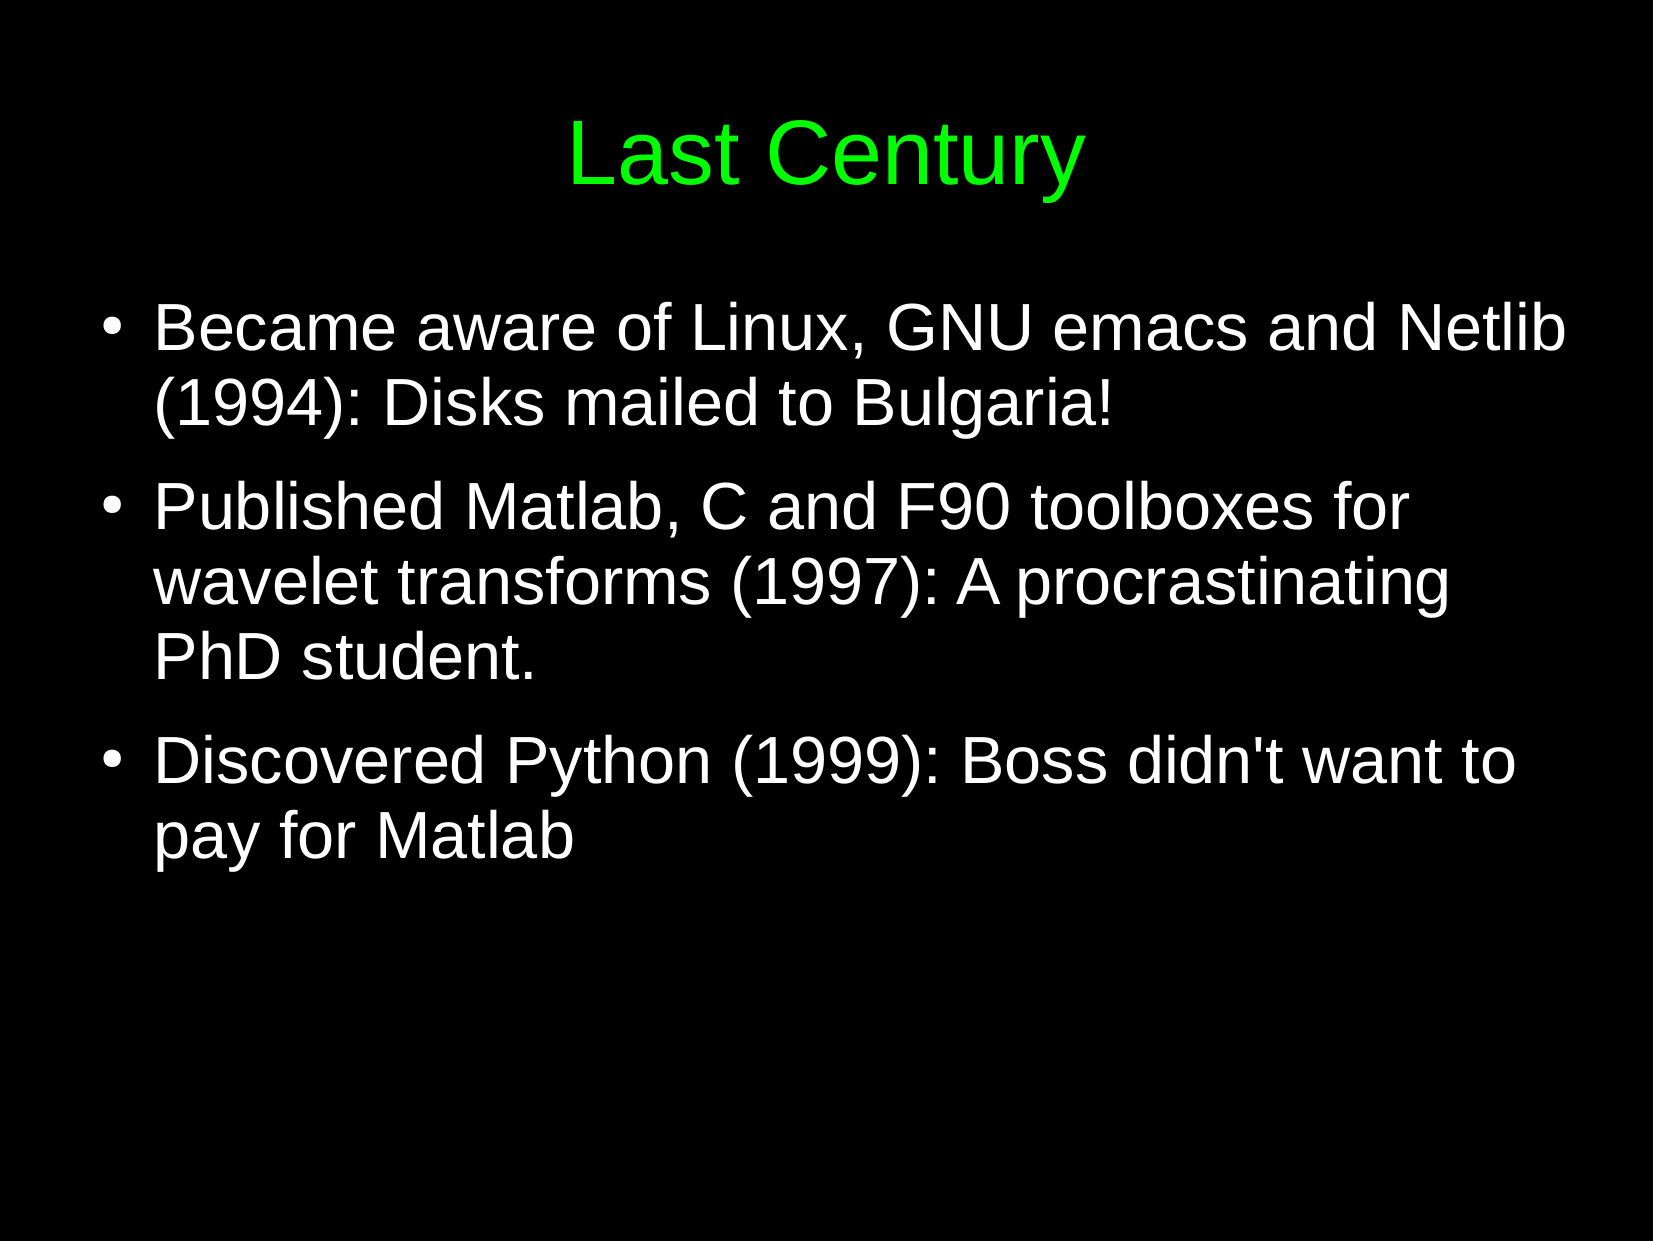

Last Century
# Became aware of Linux, GNU emacs and Netlib (1994): Disks mailed to Bulgaria!
Published Matlab, C and F90 toolboxes for wavelet transforms (1997): A procrastinating PhD student.
Discovered Python (1999): Boss didn't want to pay for Matlab